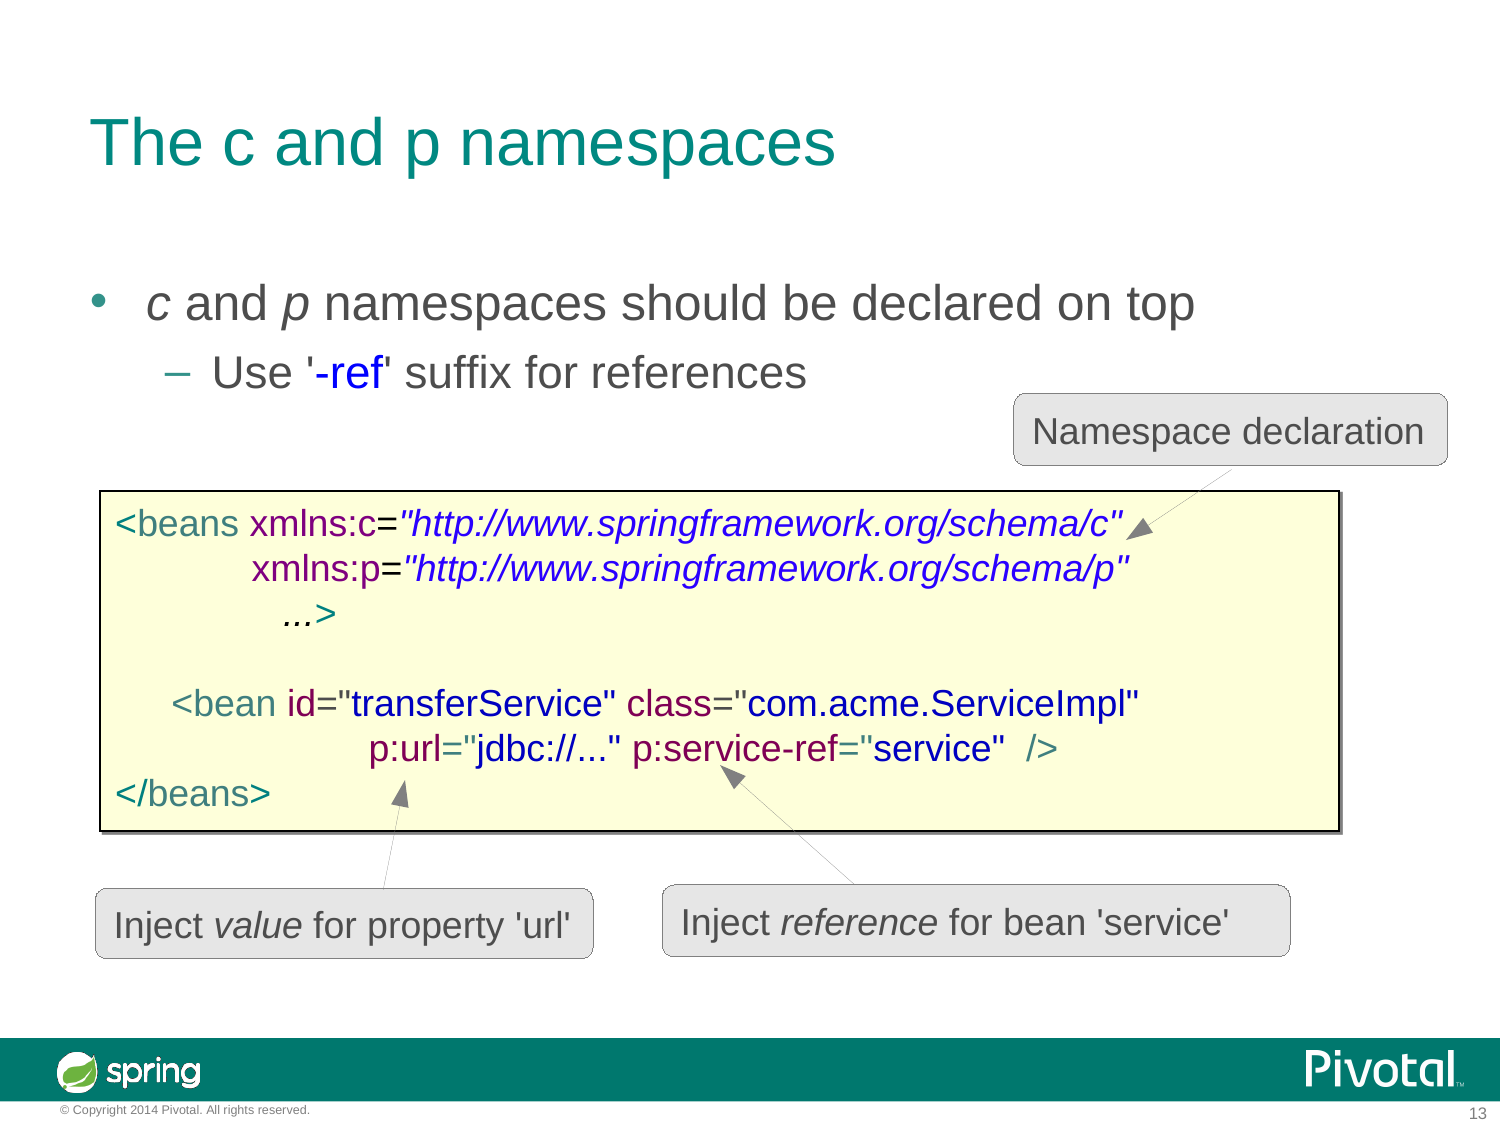

# The c and p namespaces
c and p namespaces should be declared on top
Use '-ref' suffix for references
Namespace declaration
<beans xmlns:c="http://www.springframework.org/schema/c"
 xmlns:p="http://www.springframework.org/schema/p"
 ...>
	<bean id="transferService" class="com.acme.ServiceImpl"
 	 p:url="jdbc://..." p:service-ref="service" />
</beans>
Inject reference for bean 'service'
Inject value for property 'url'